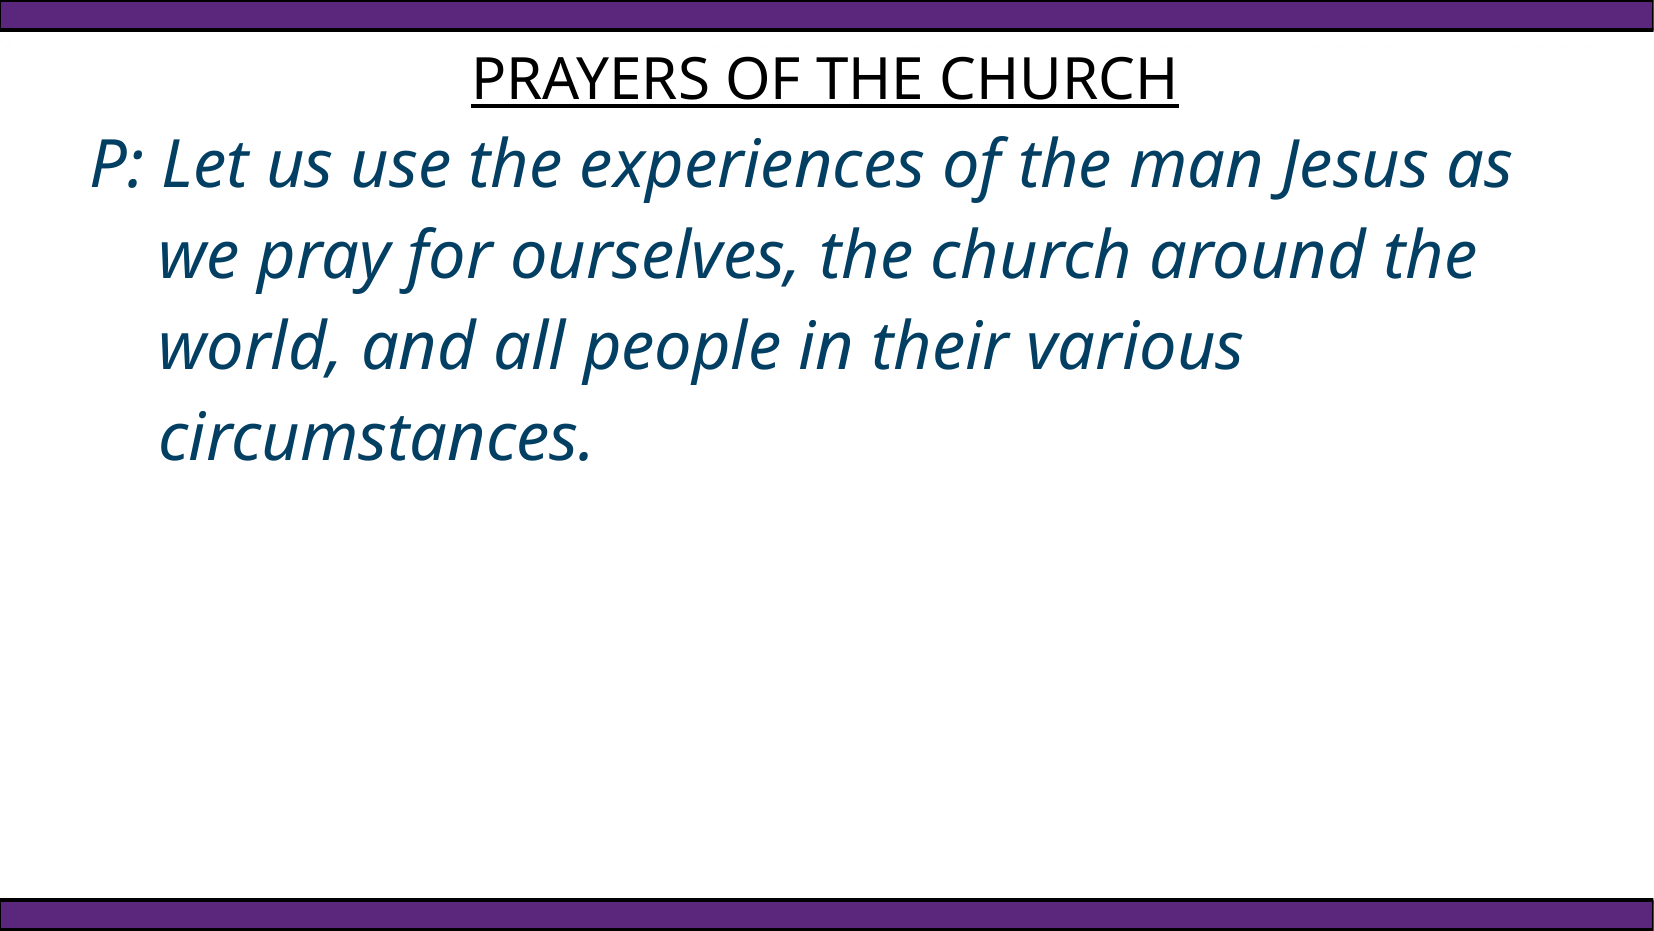

PRAYERS OF THE CHURCH
P: Let us use the experiences of the man Jesus as
 we pray for ourselves, the church around the
 world, and all people in their various
 circumstances.